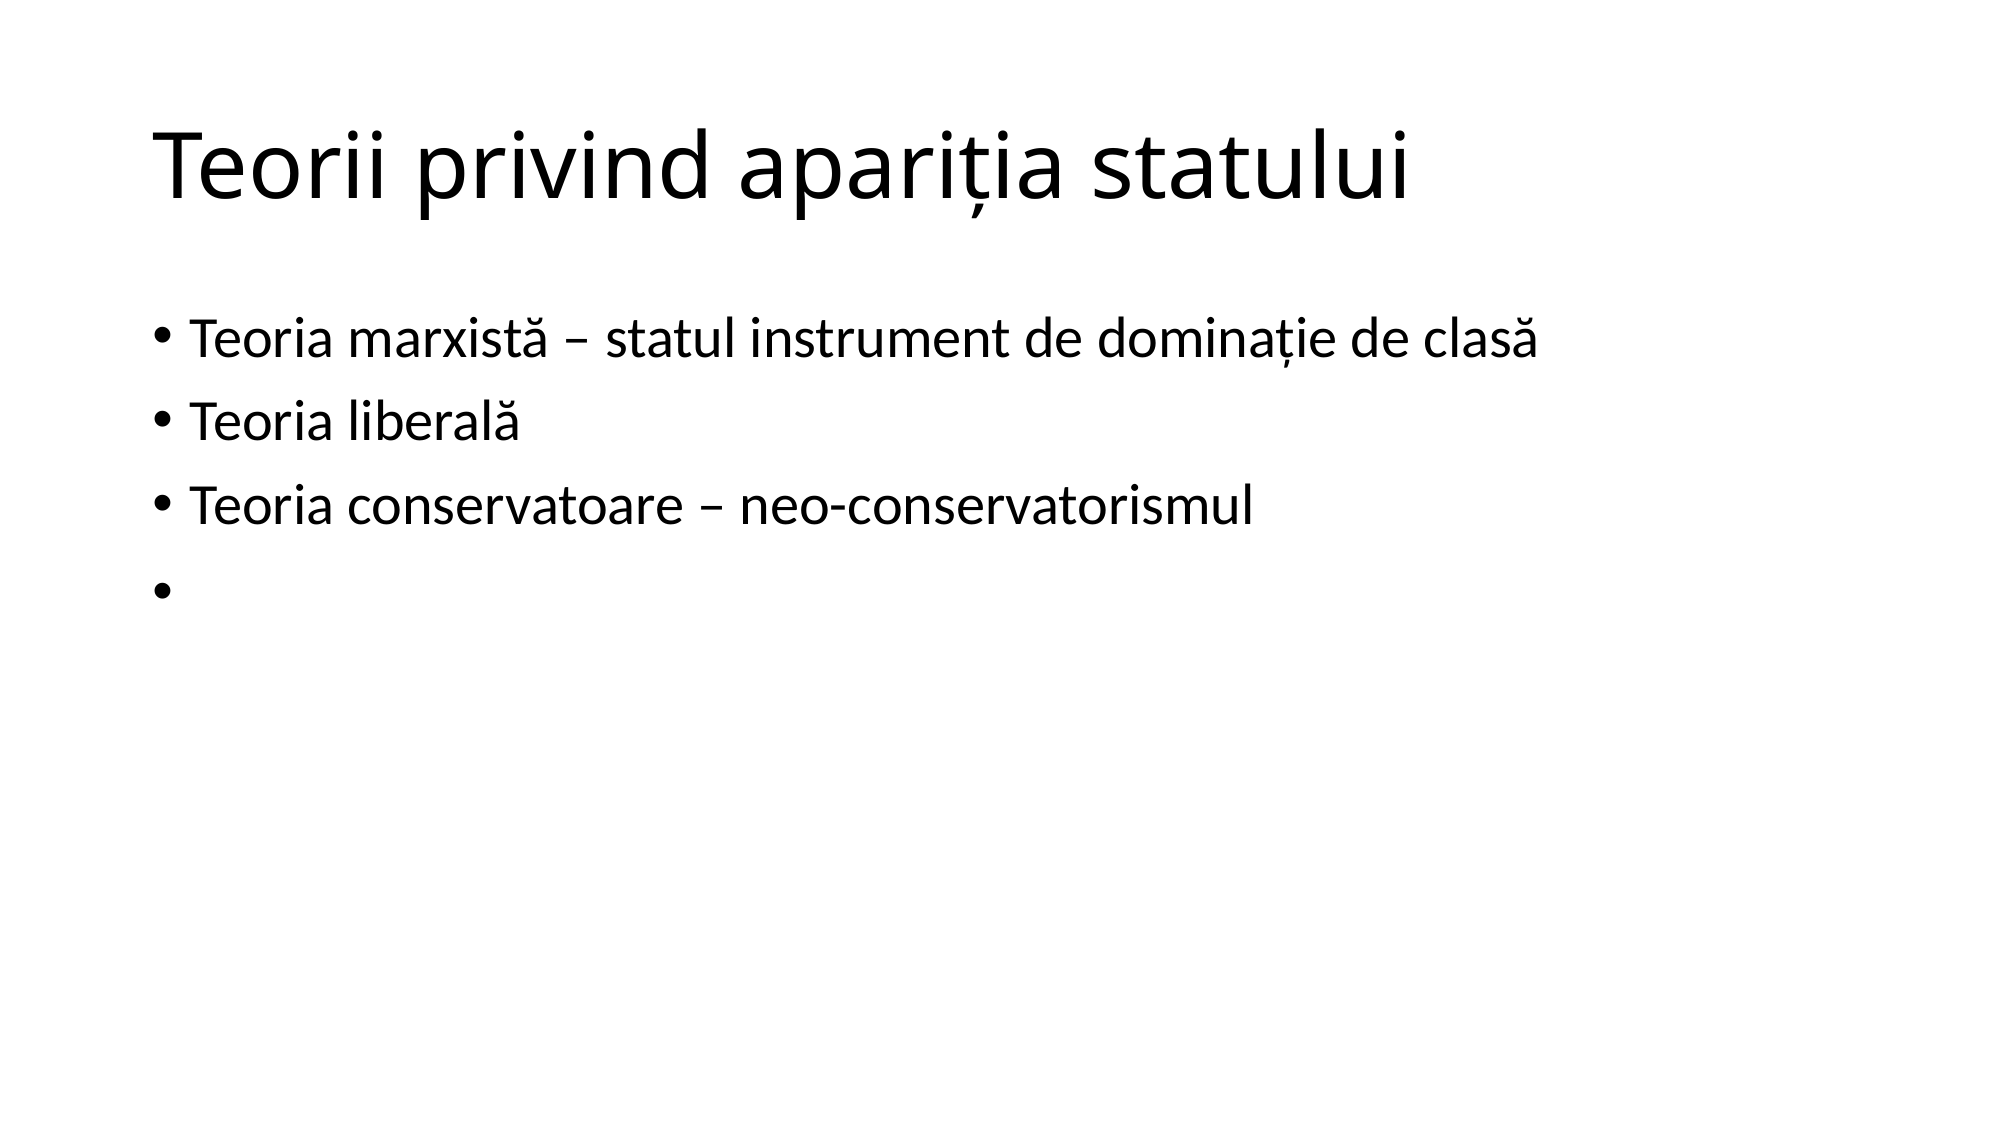

# Teorii privind apariția statului
Teoria marxistă – statul instrument de dominație de clasă
Teoria liberală
Teoria conservatoare – neo-conservatorismul